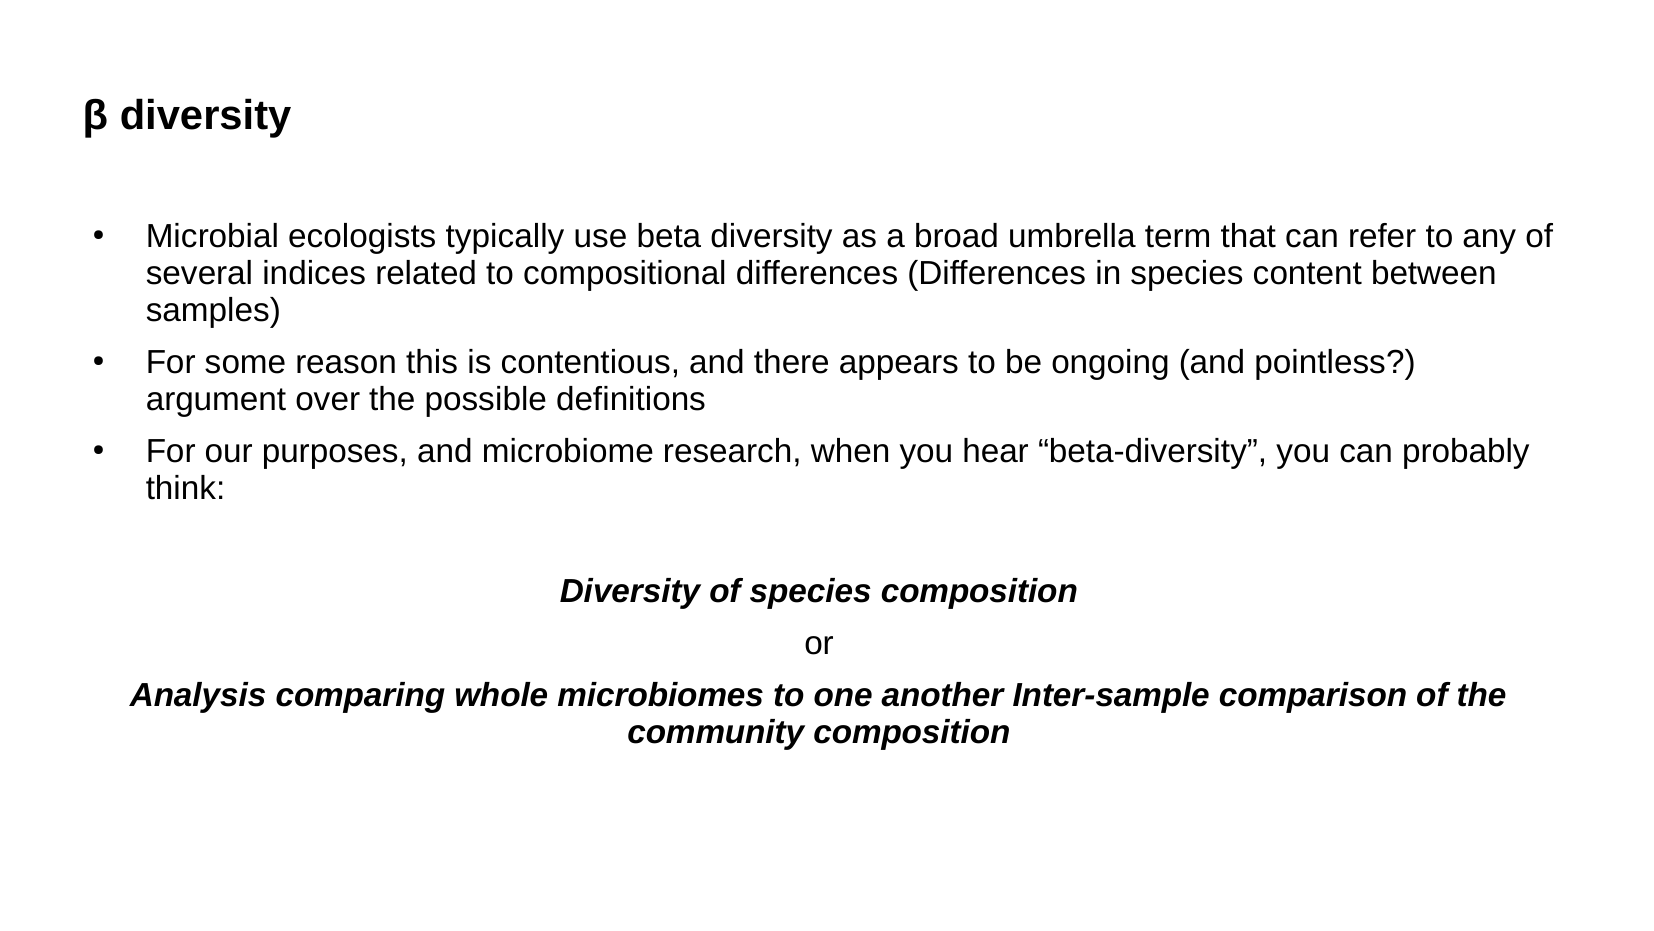

# β diversity
Microbial ecologists typically use beta diversity as a broad umbrella term that can refer to any of several indices related to compositional differences (Differences in species content between samples)
For some reason this is contentious, and there appears to be ongoing (and pointless?) argument over the possible definitions
For our purposes, and microbiome research, when you hear “beta-diversity”, you can probably think:
Diversity of species composition
or
Analysis comparing whole microbiomes to one another Inter-sample comparison of the community composition